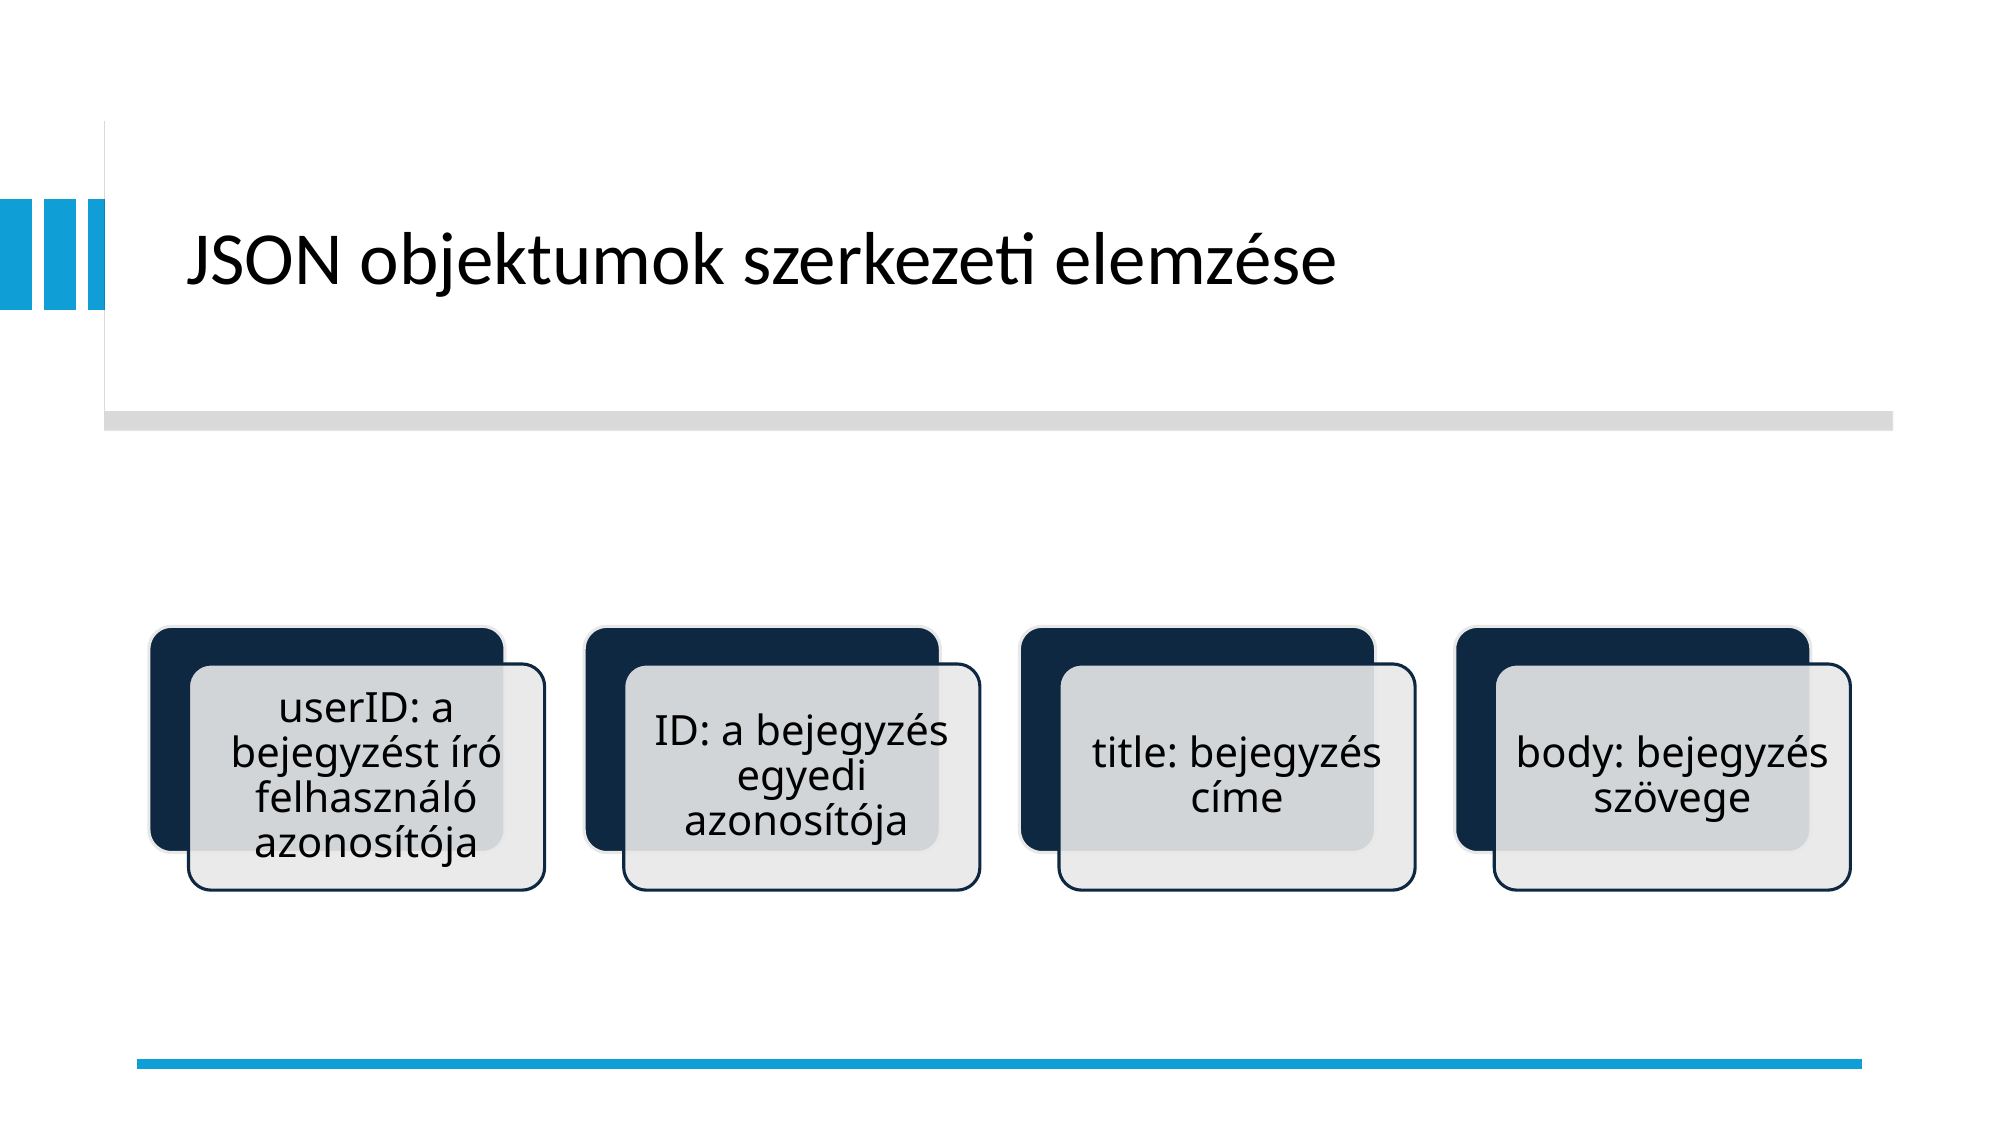

# JSON objektumok szerkezeti elemzése
userID: a bejegyzést író felhasználó azonosítója
ID: a bejegyzés egyedi azonosítója
title: bejegyzés címe
body: bejegyzés szövege